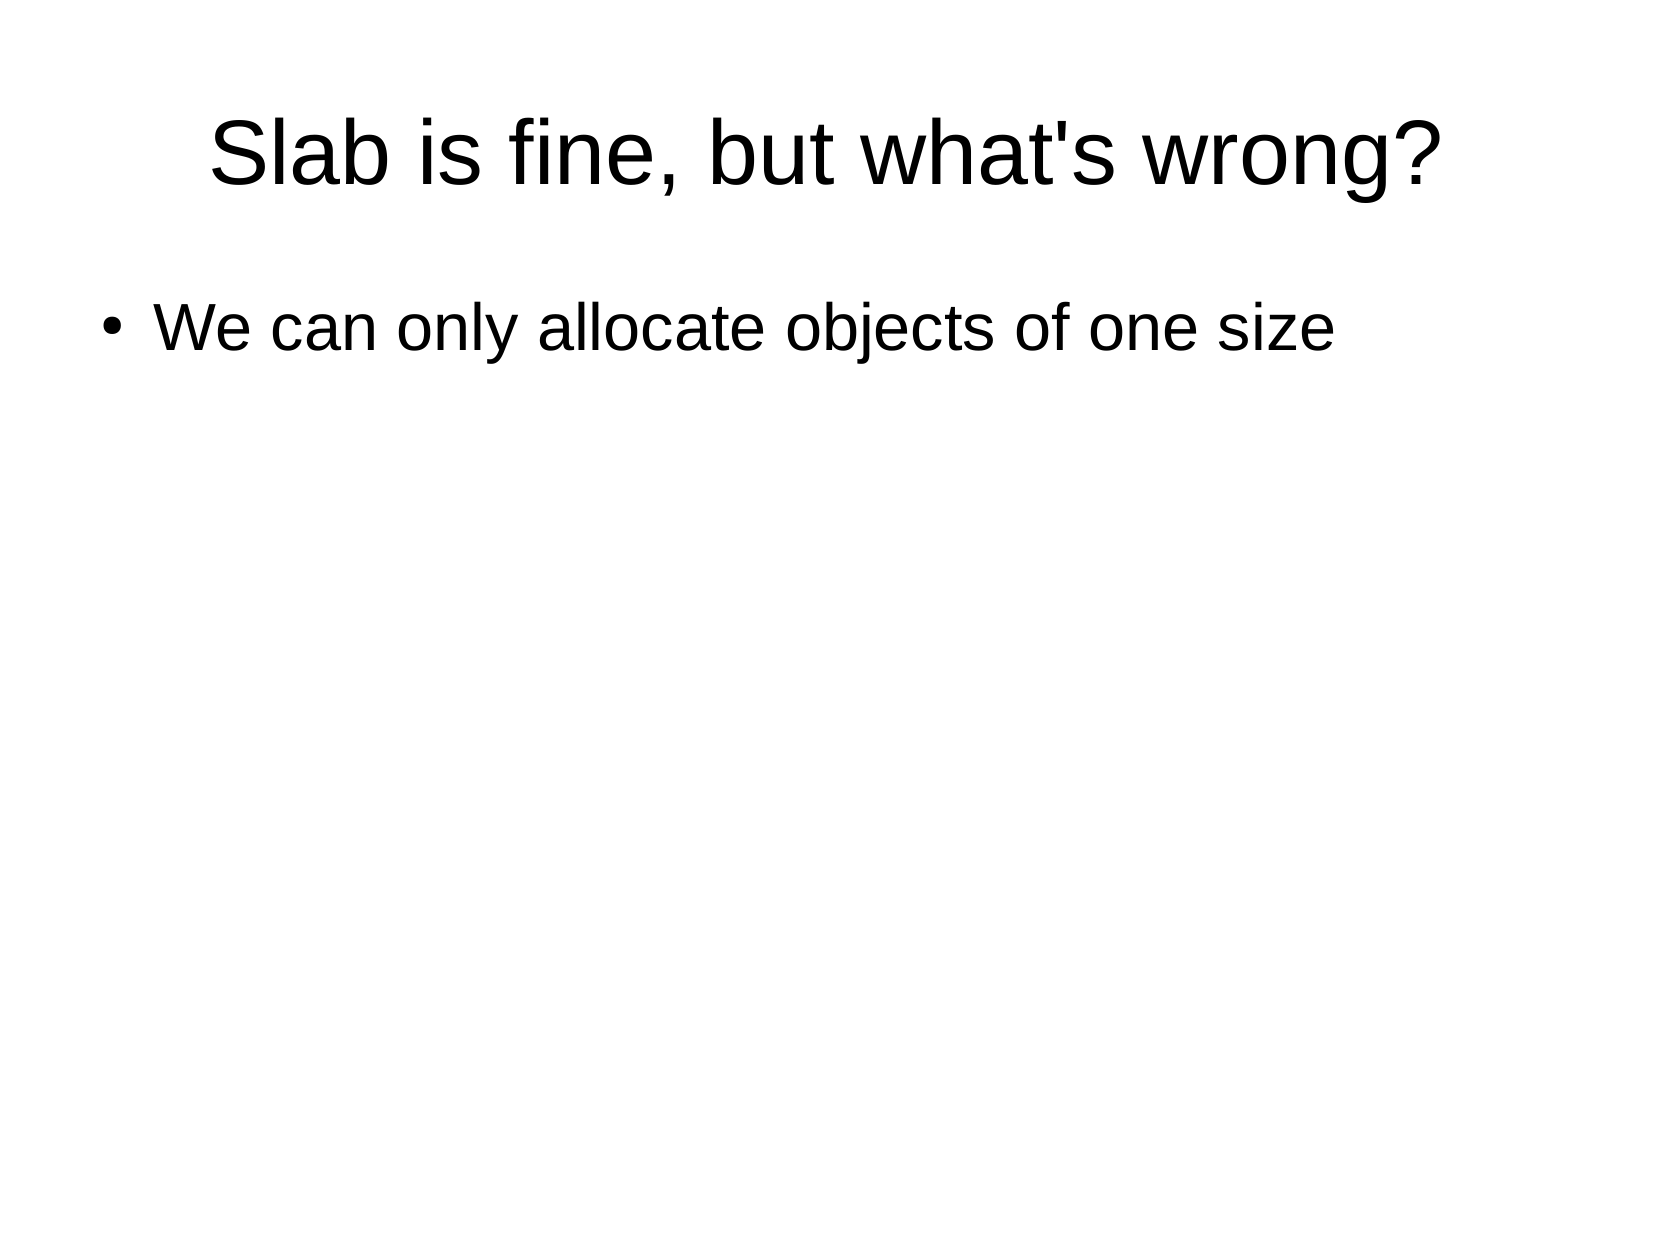

# Slab is fine, but what's wrong?
We can only allocate objects of one size